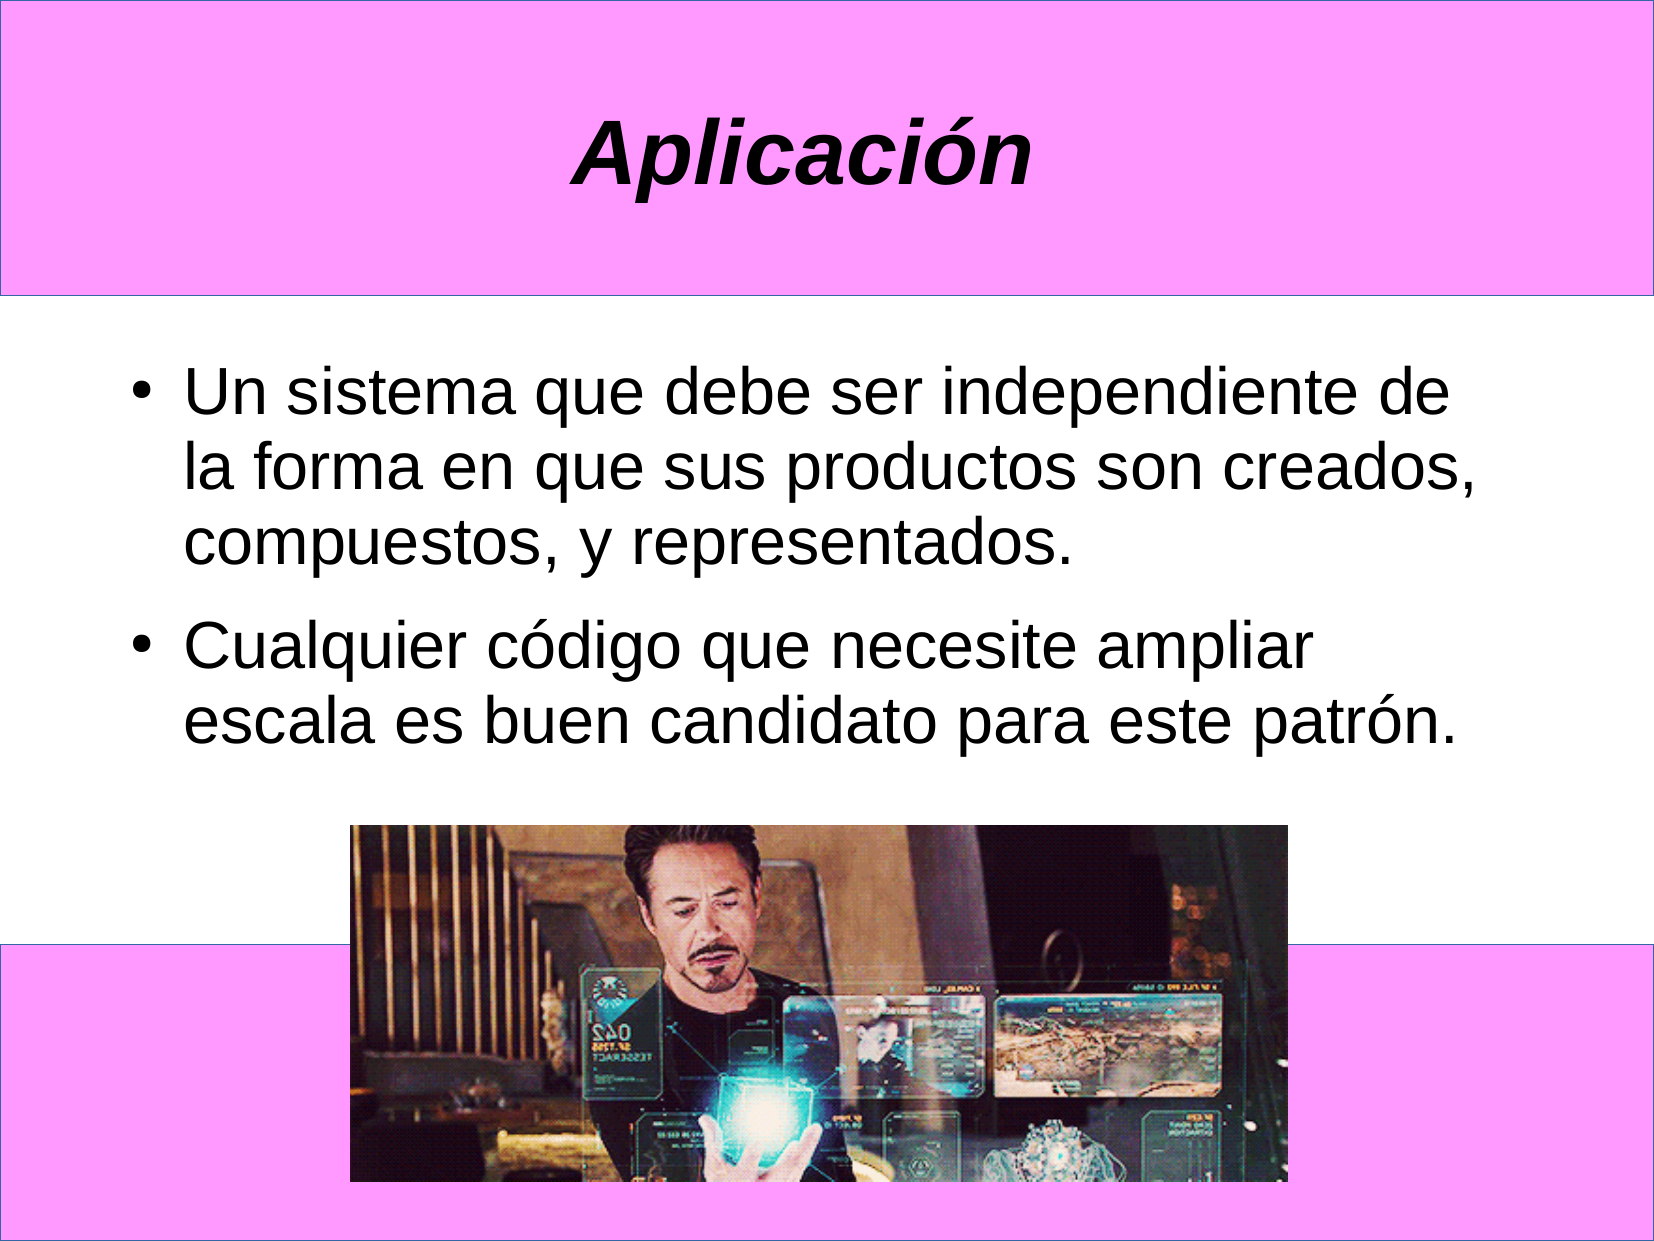

# Aplicación
Un sistema que debe ser independiente de la forma en que sus productos son creados, compuestos, y representados.
Cualquier código que necesite ampliar escala es buen candidato para este patrón.